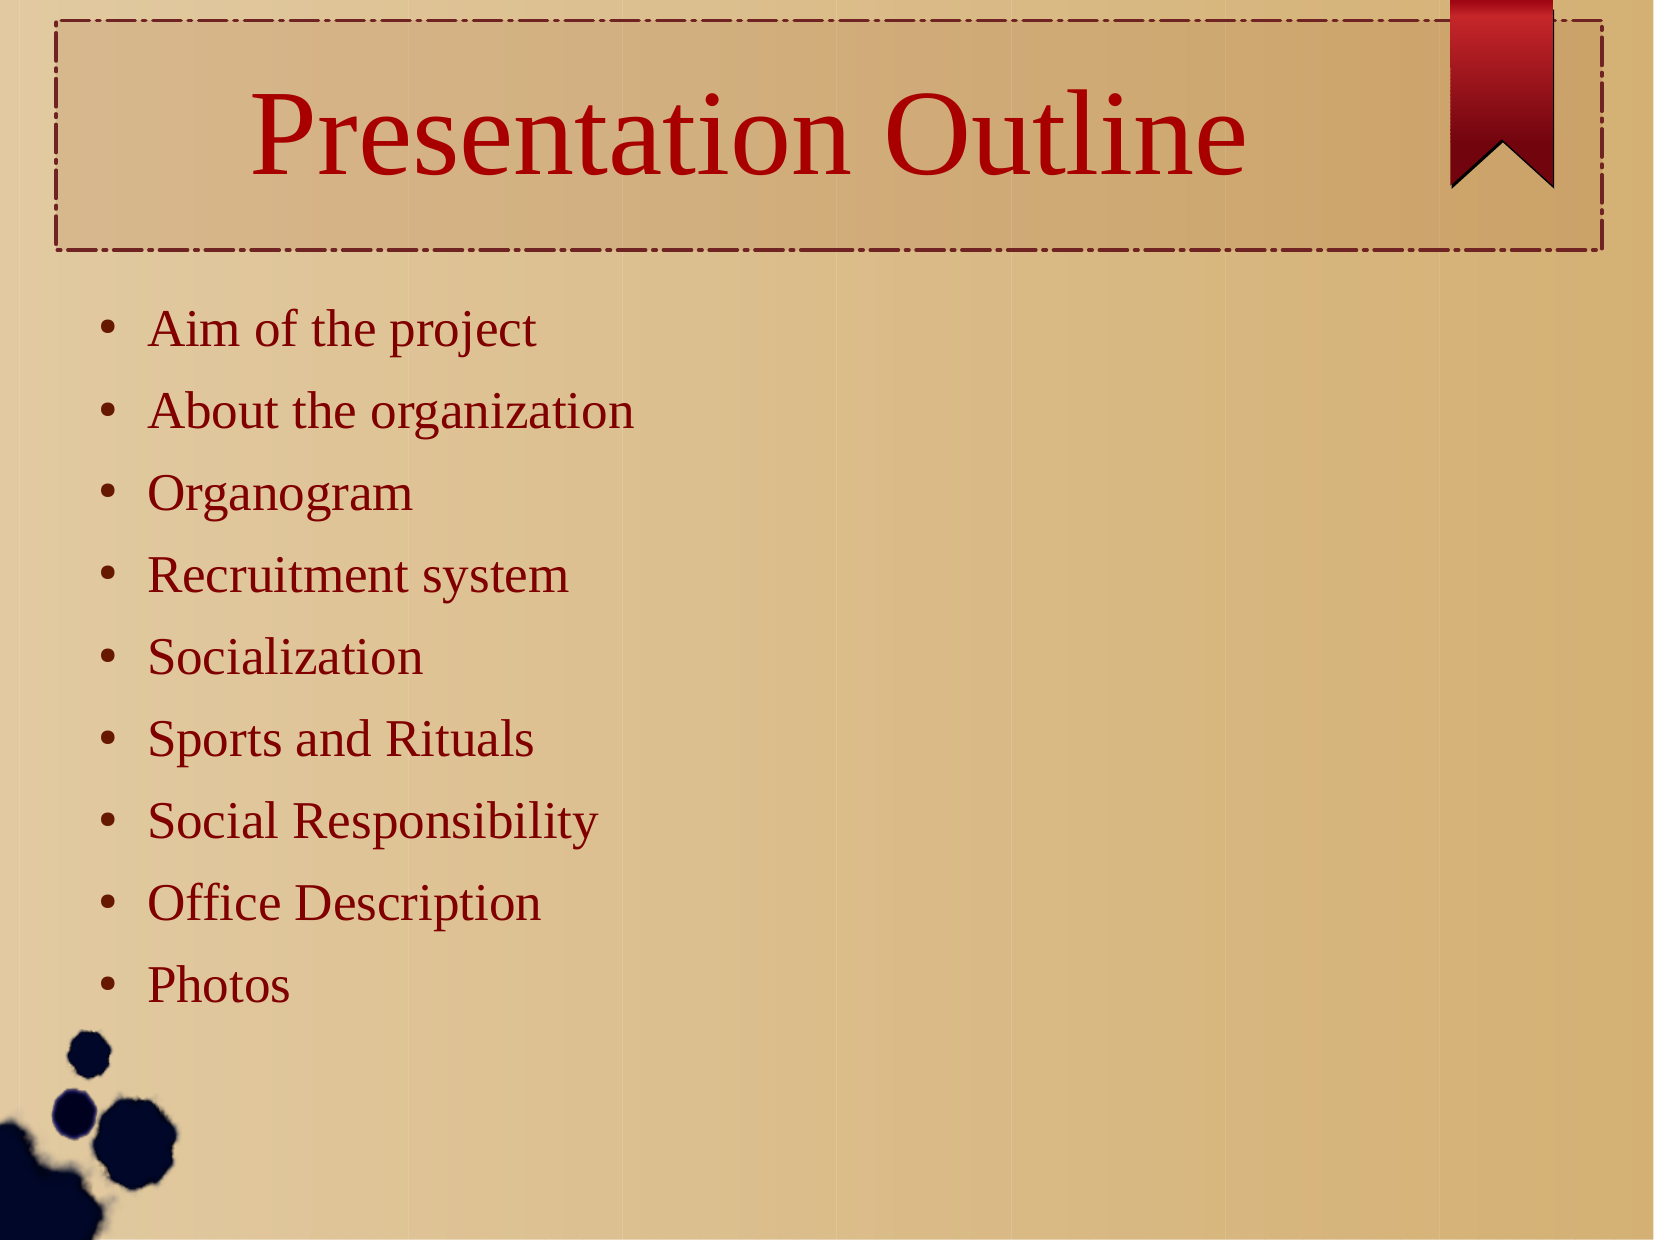

# Presentation Outline
Aim of the project
About the organization
Organogram
Recruitment system
Socialization
Sports and Rituals
Social Responsibility
Office Description
Photos